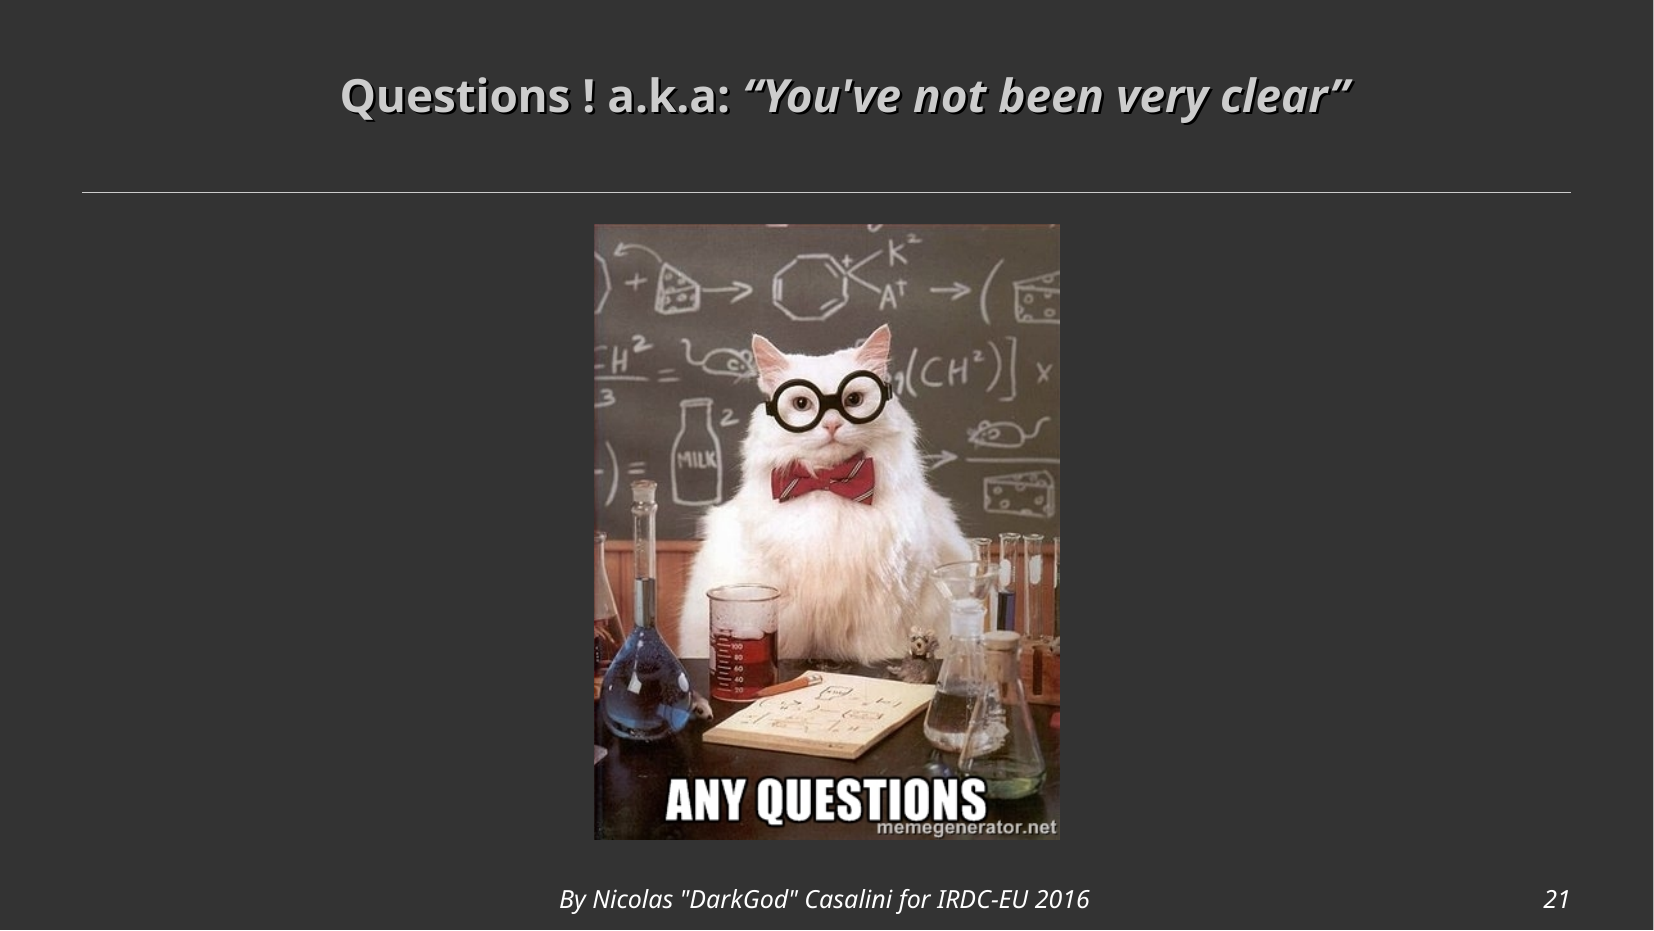

# Questions ! a.k.a: “You've not been very clear”
By Nicolas "DarkGod" Casalini for IRDC-EU 2016
21